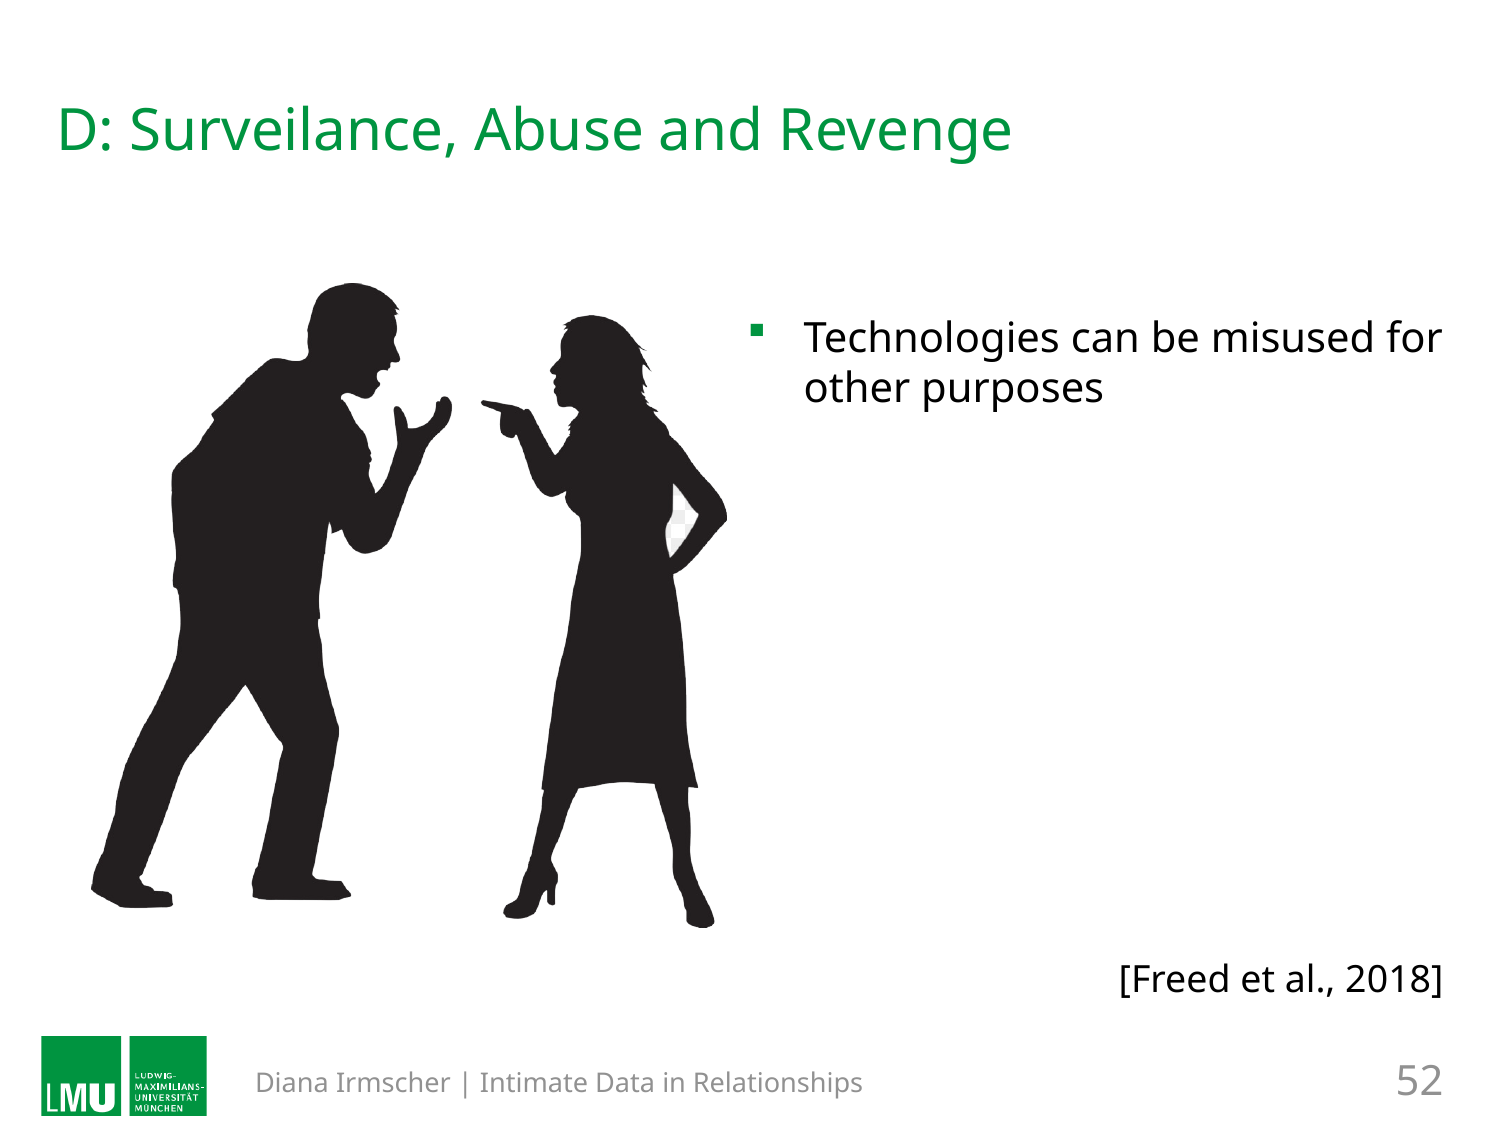

D: Surveilance, Abuse and Revenge
# Technologies can be misused for other purposes
[Freed et al., 2018]
Diana Irmscher | Intimate Data in Relationships